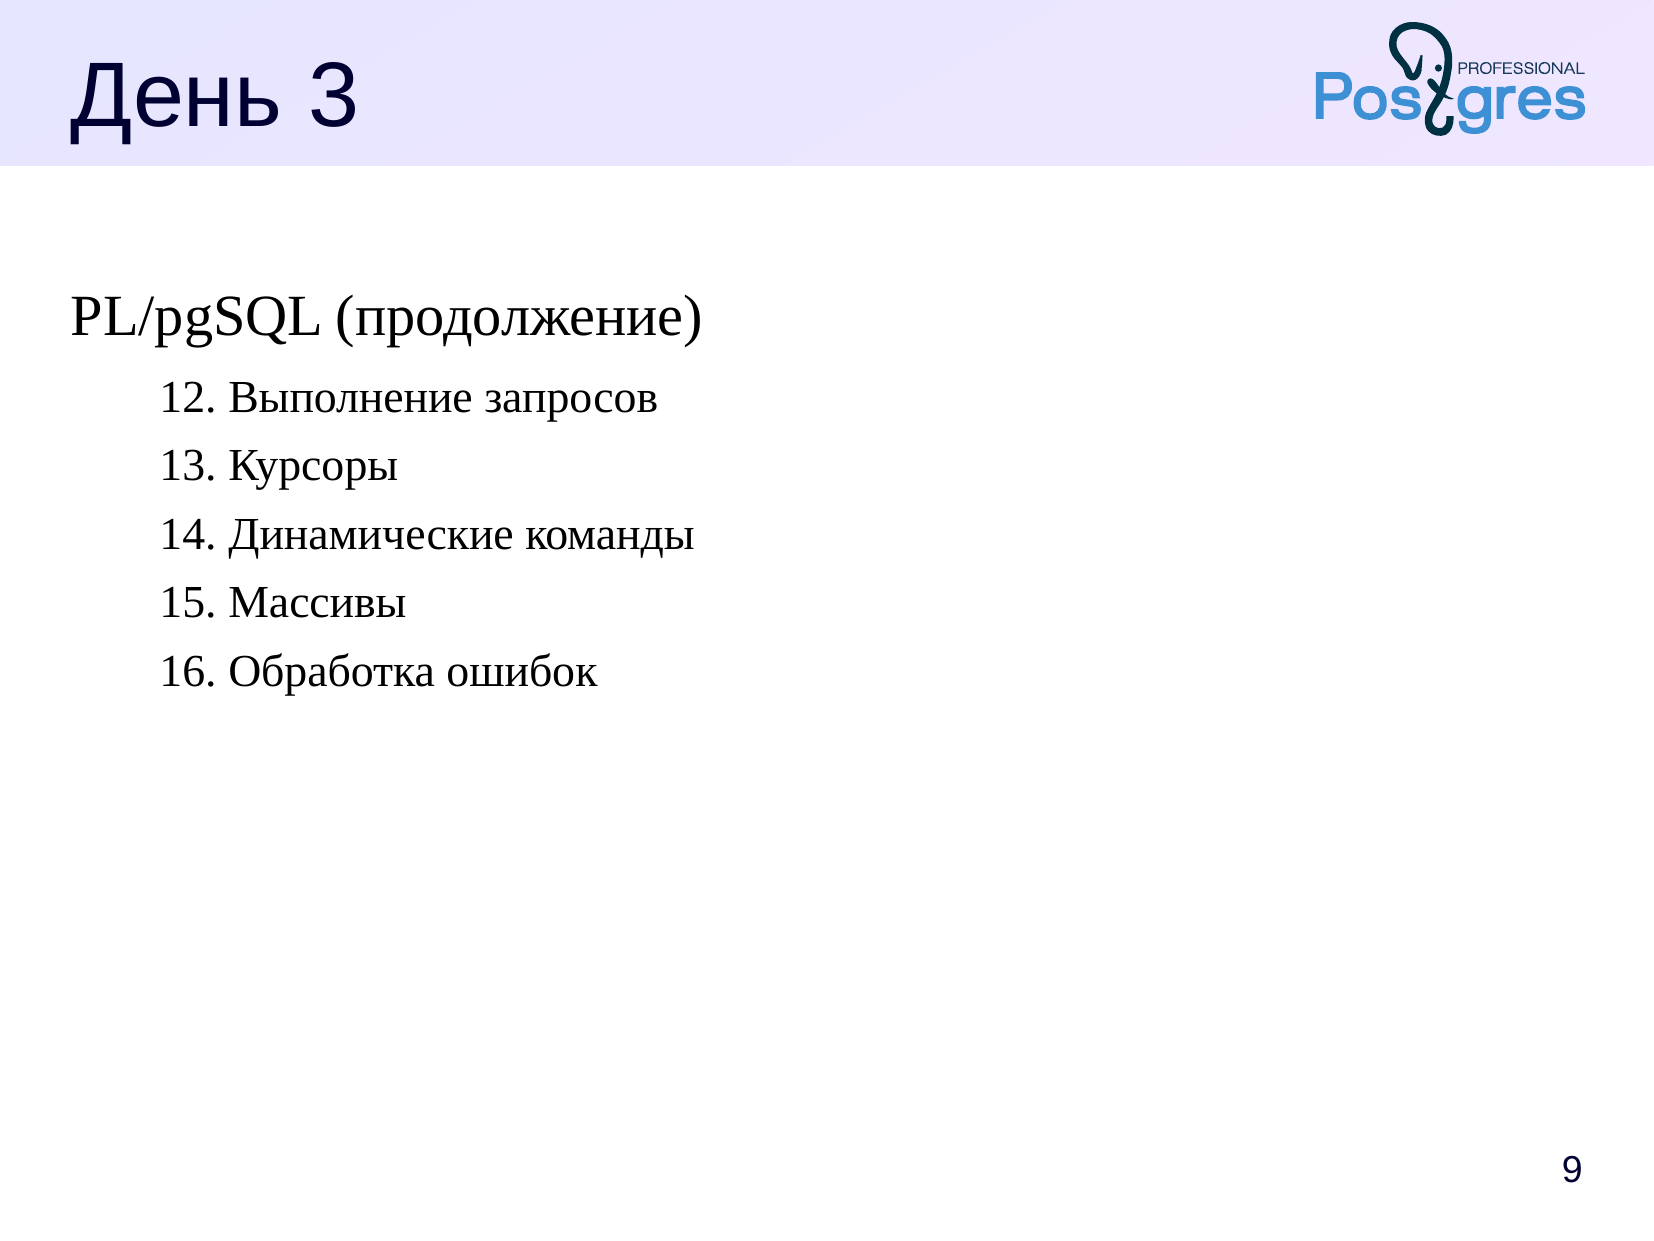

# День 3
PL/pgSQL (продолжение)
12. Выполнение запросов
13. Курсоры
14. Динамические команды
15. Массивы
16. Обработка ошибок